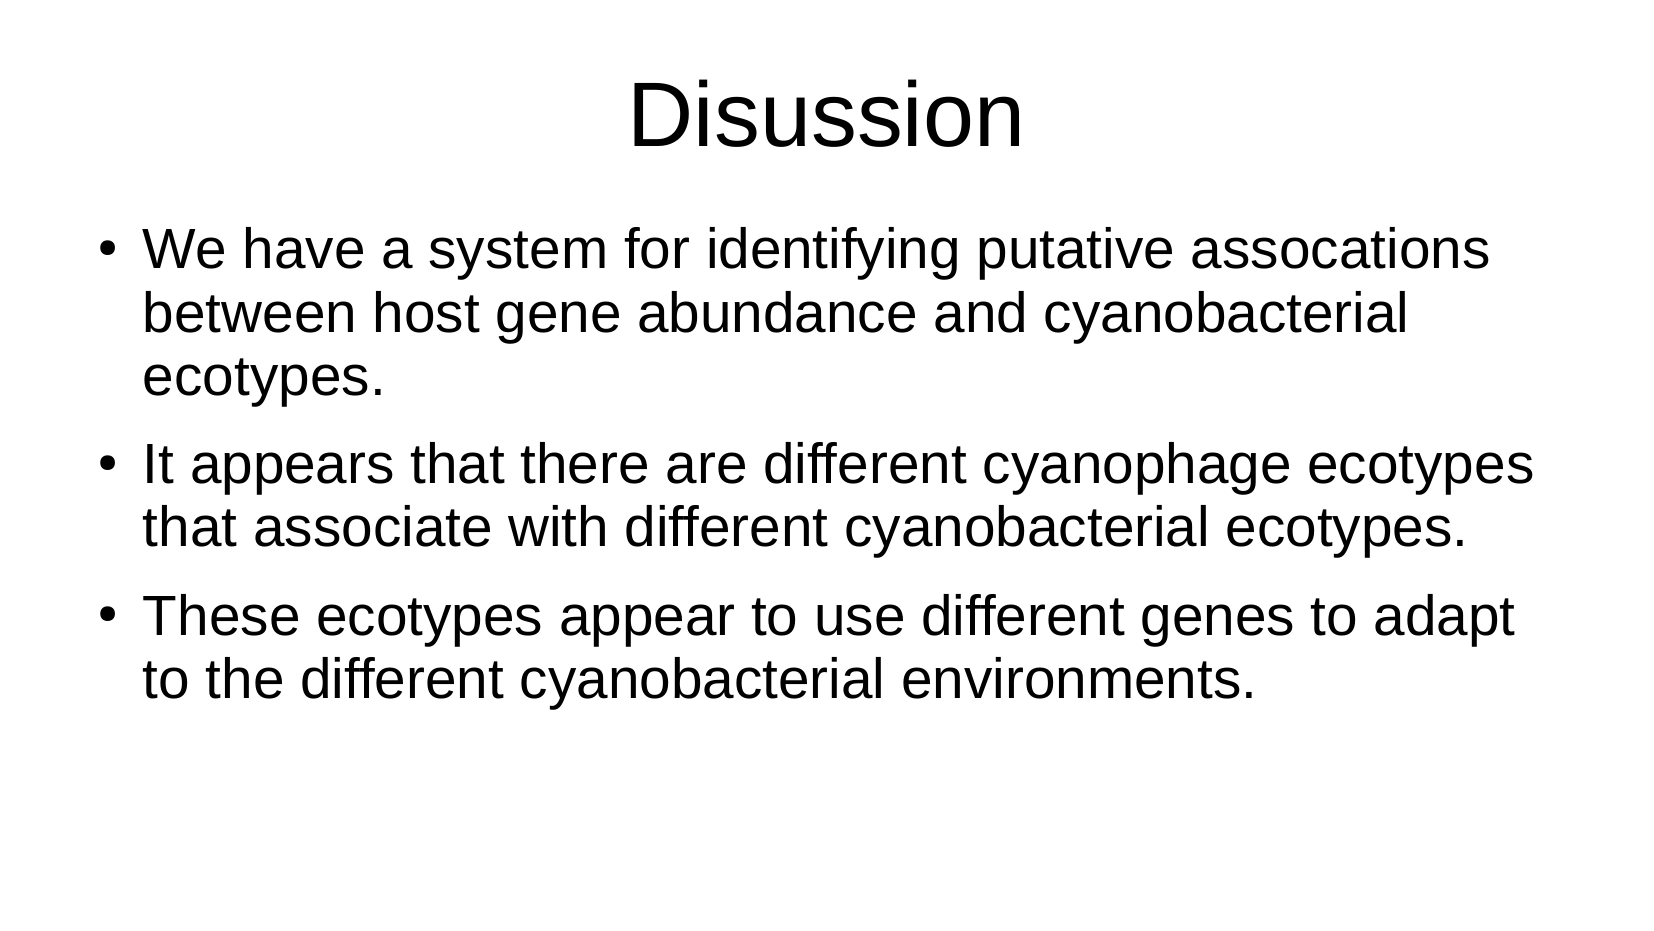

# Disussion
We have a system for identifying putative assocations between host gene abundance and cyanobacterial ecotypes.
It appears that there are different cyanophage ecotypes that associate with different cyanobacterial ecotypes.
These ecotypes appear to use different genes to adapt to the different cyanobacterial environments.